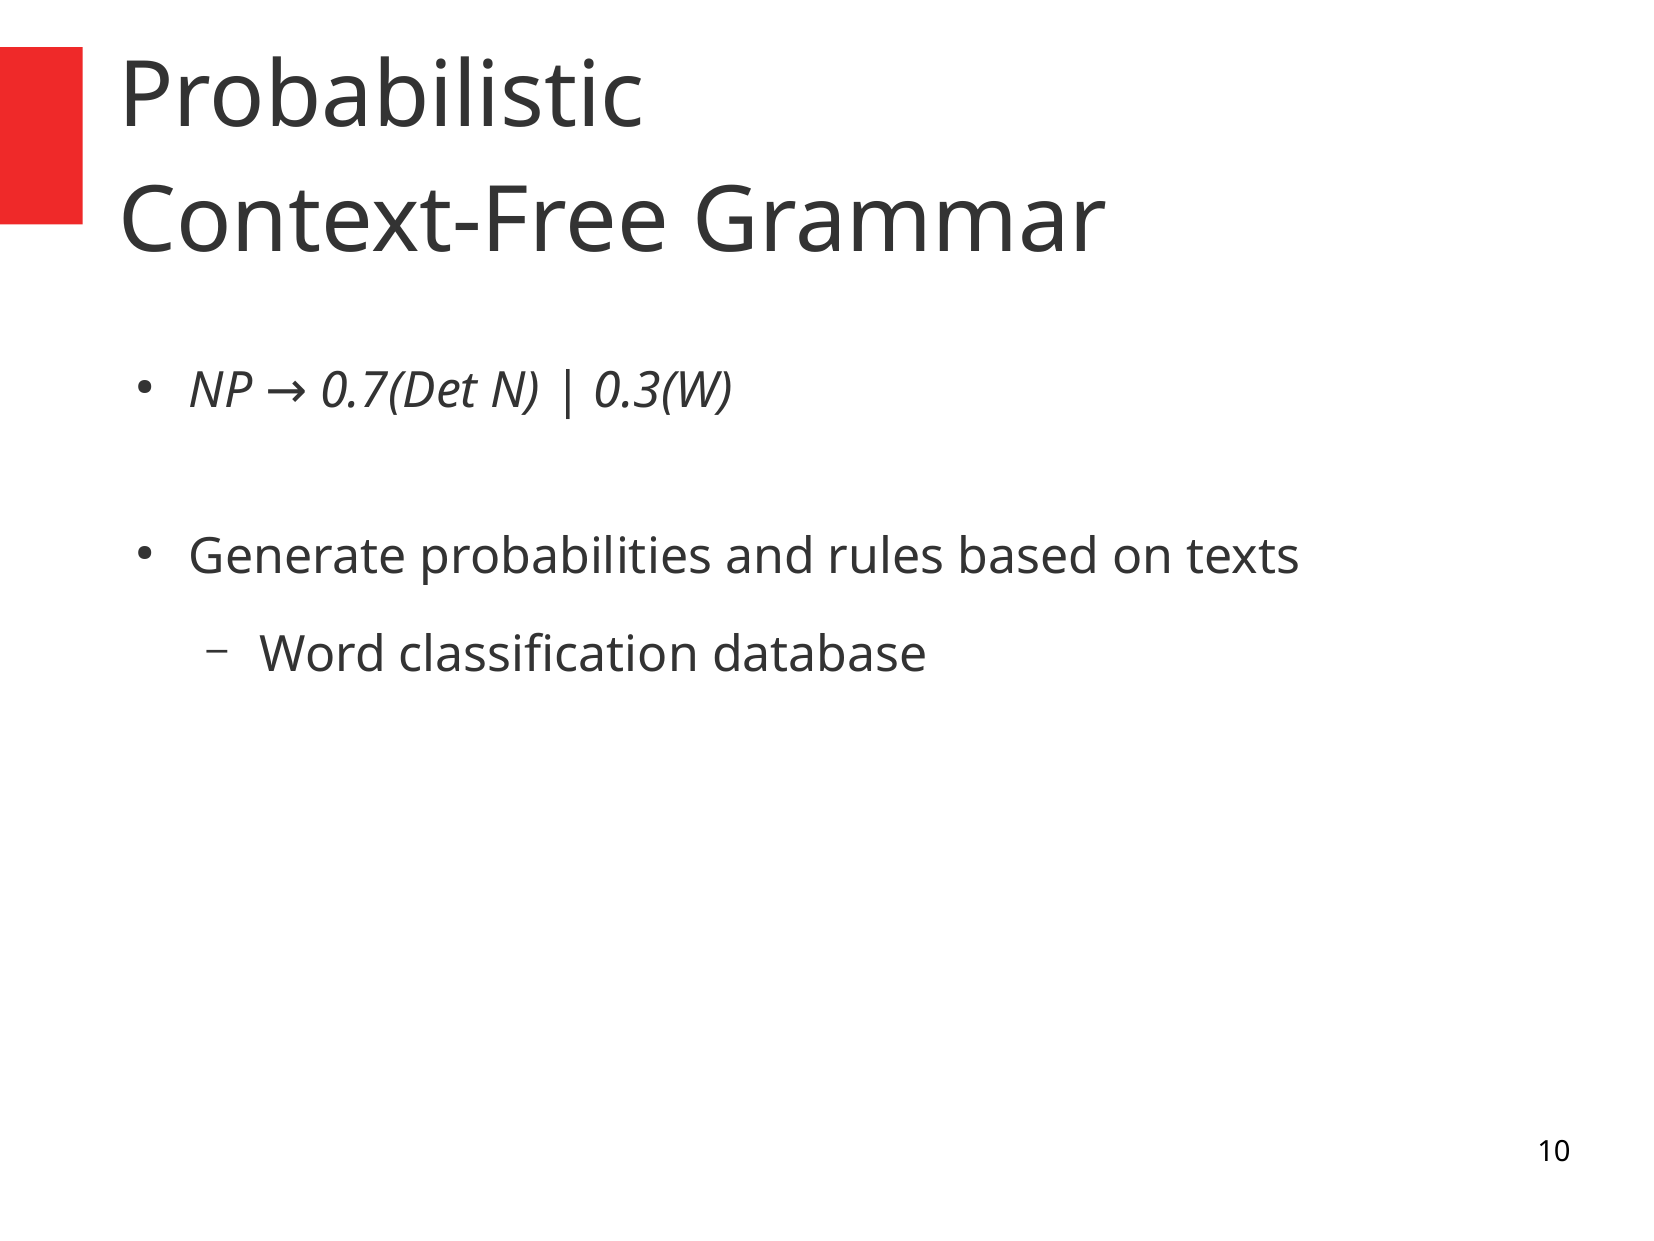

# Probabilistic Context-Free Grammar
NP → 0.7(Det N) | 0.3(W)
Generate probabilities and rules based on texts
Word classification database
10